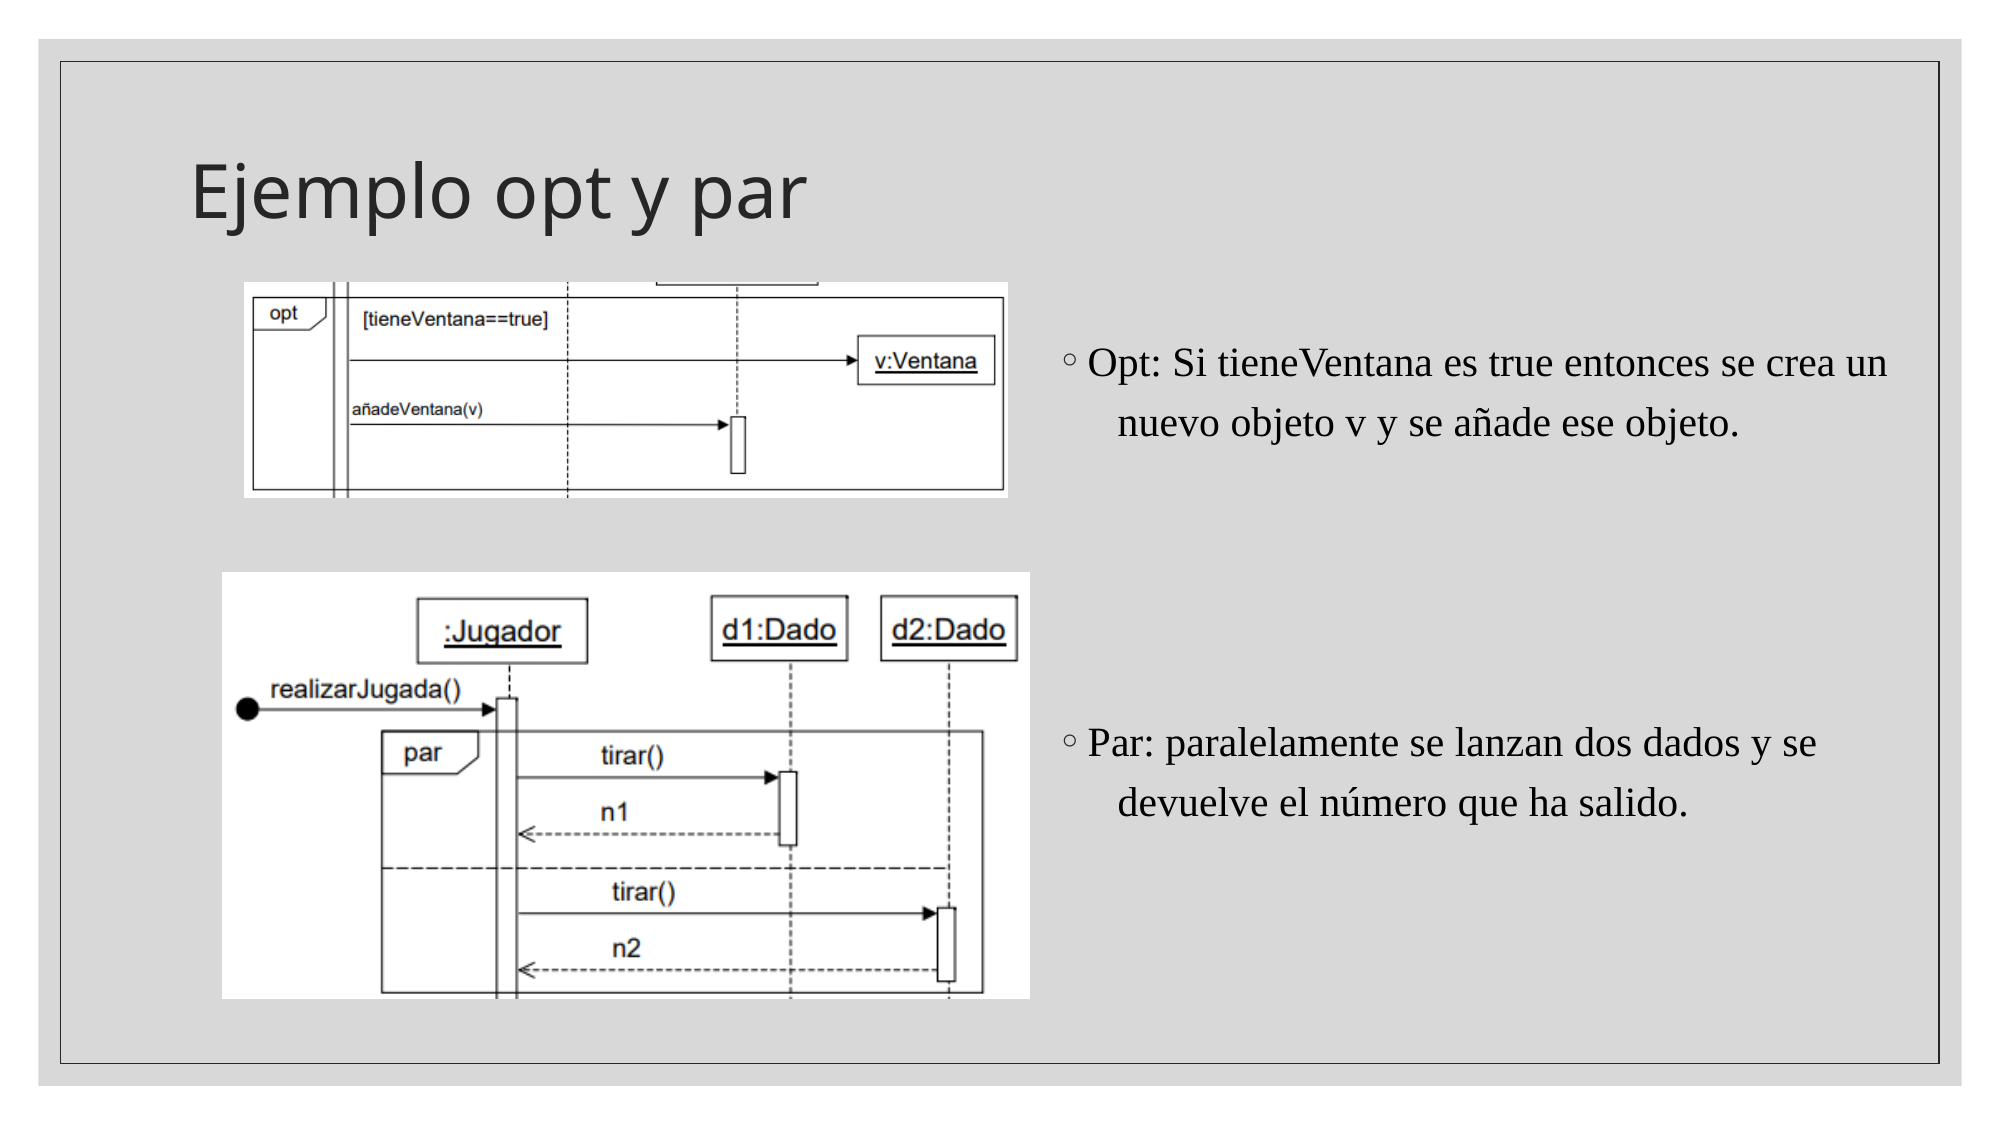

# Ejemplo opt y par
Opt: Si tieneVentana es true entonces se crea un nuevo objeto v y se añade ese objeto.
Par: paralelamente se lanzan dos dados y se devuelve el número que ha salido.